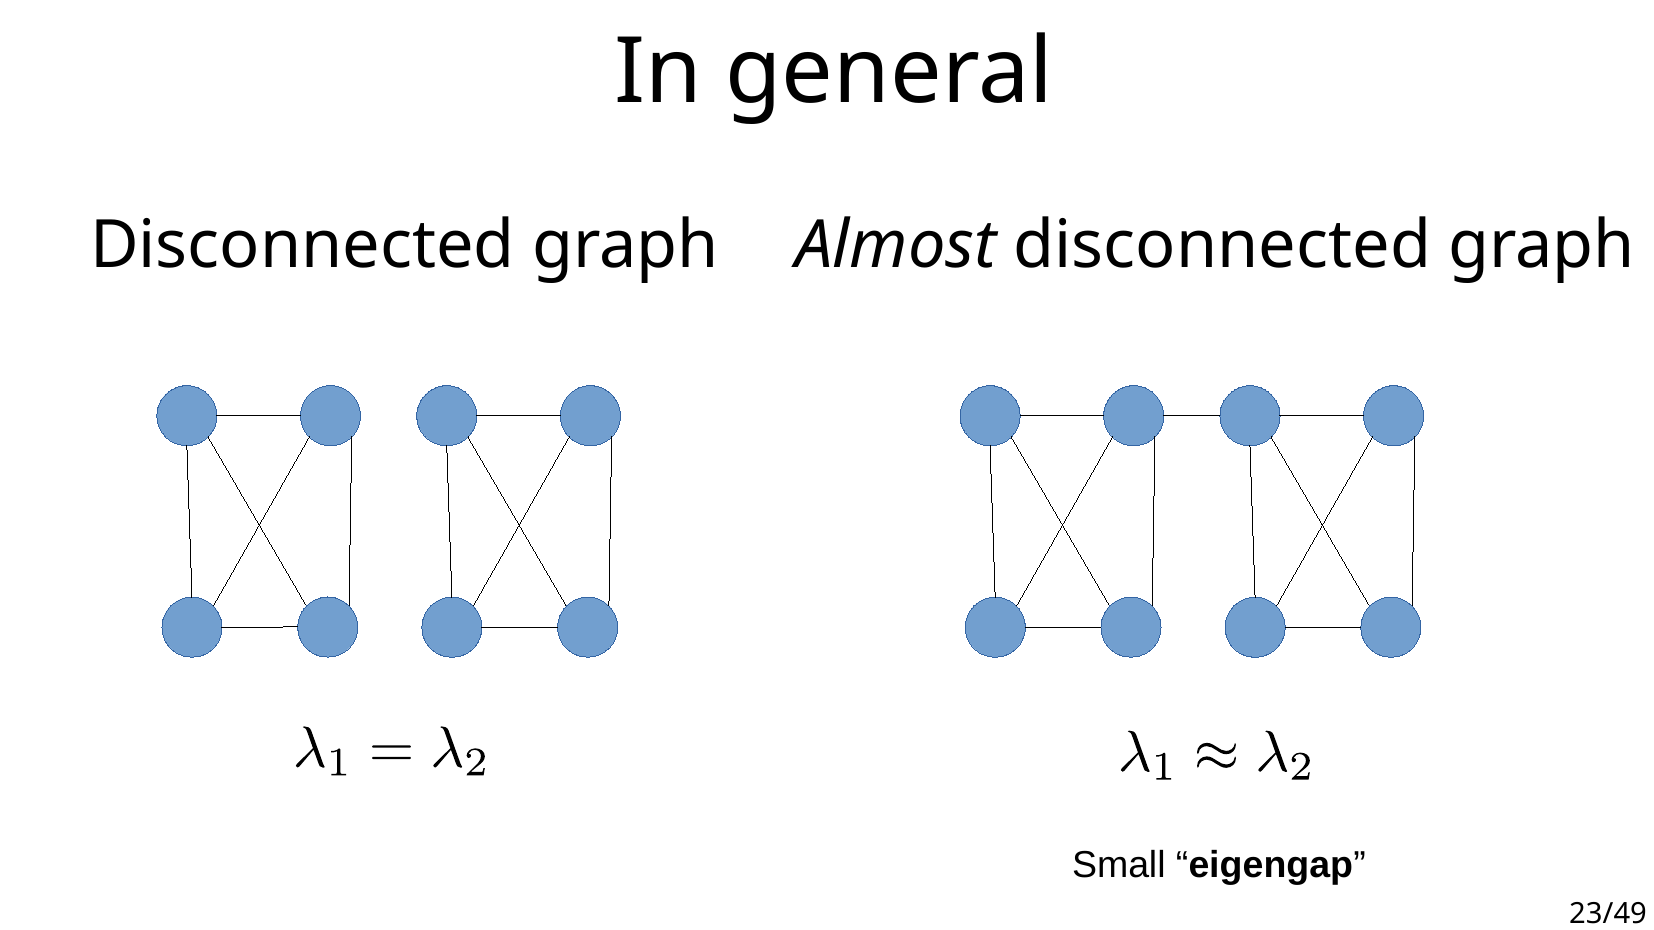

# In general
Disconnected graph
Almost disconnected graph
Small “eigengap”
23